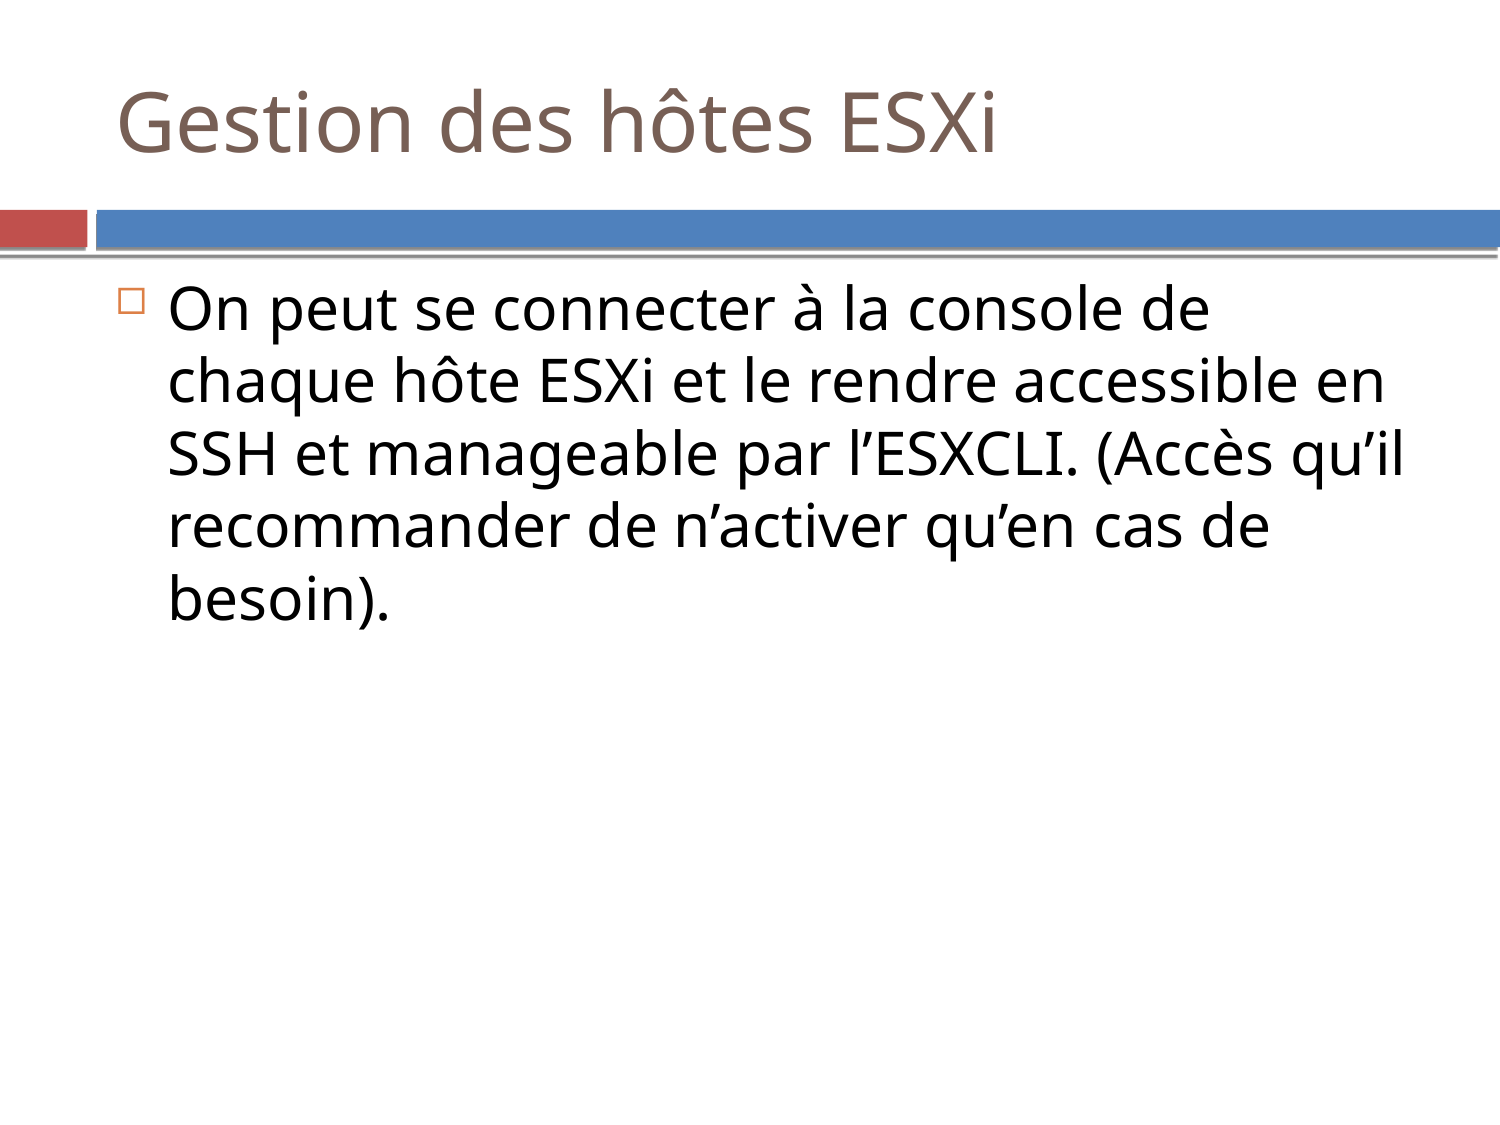

Gestion des hôtes ESXi
On peut se connecter à la console de chaque hôte ESXi et le rendre accessible en SSH et manageable par l’ESXCLI. (Accès qu’il recommander de n’activer qu’en cas de besoin).